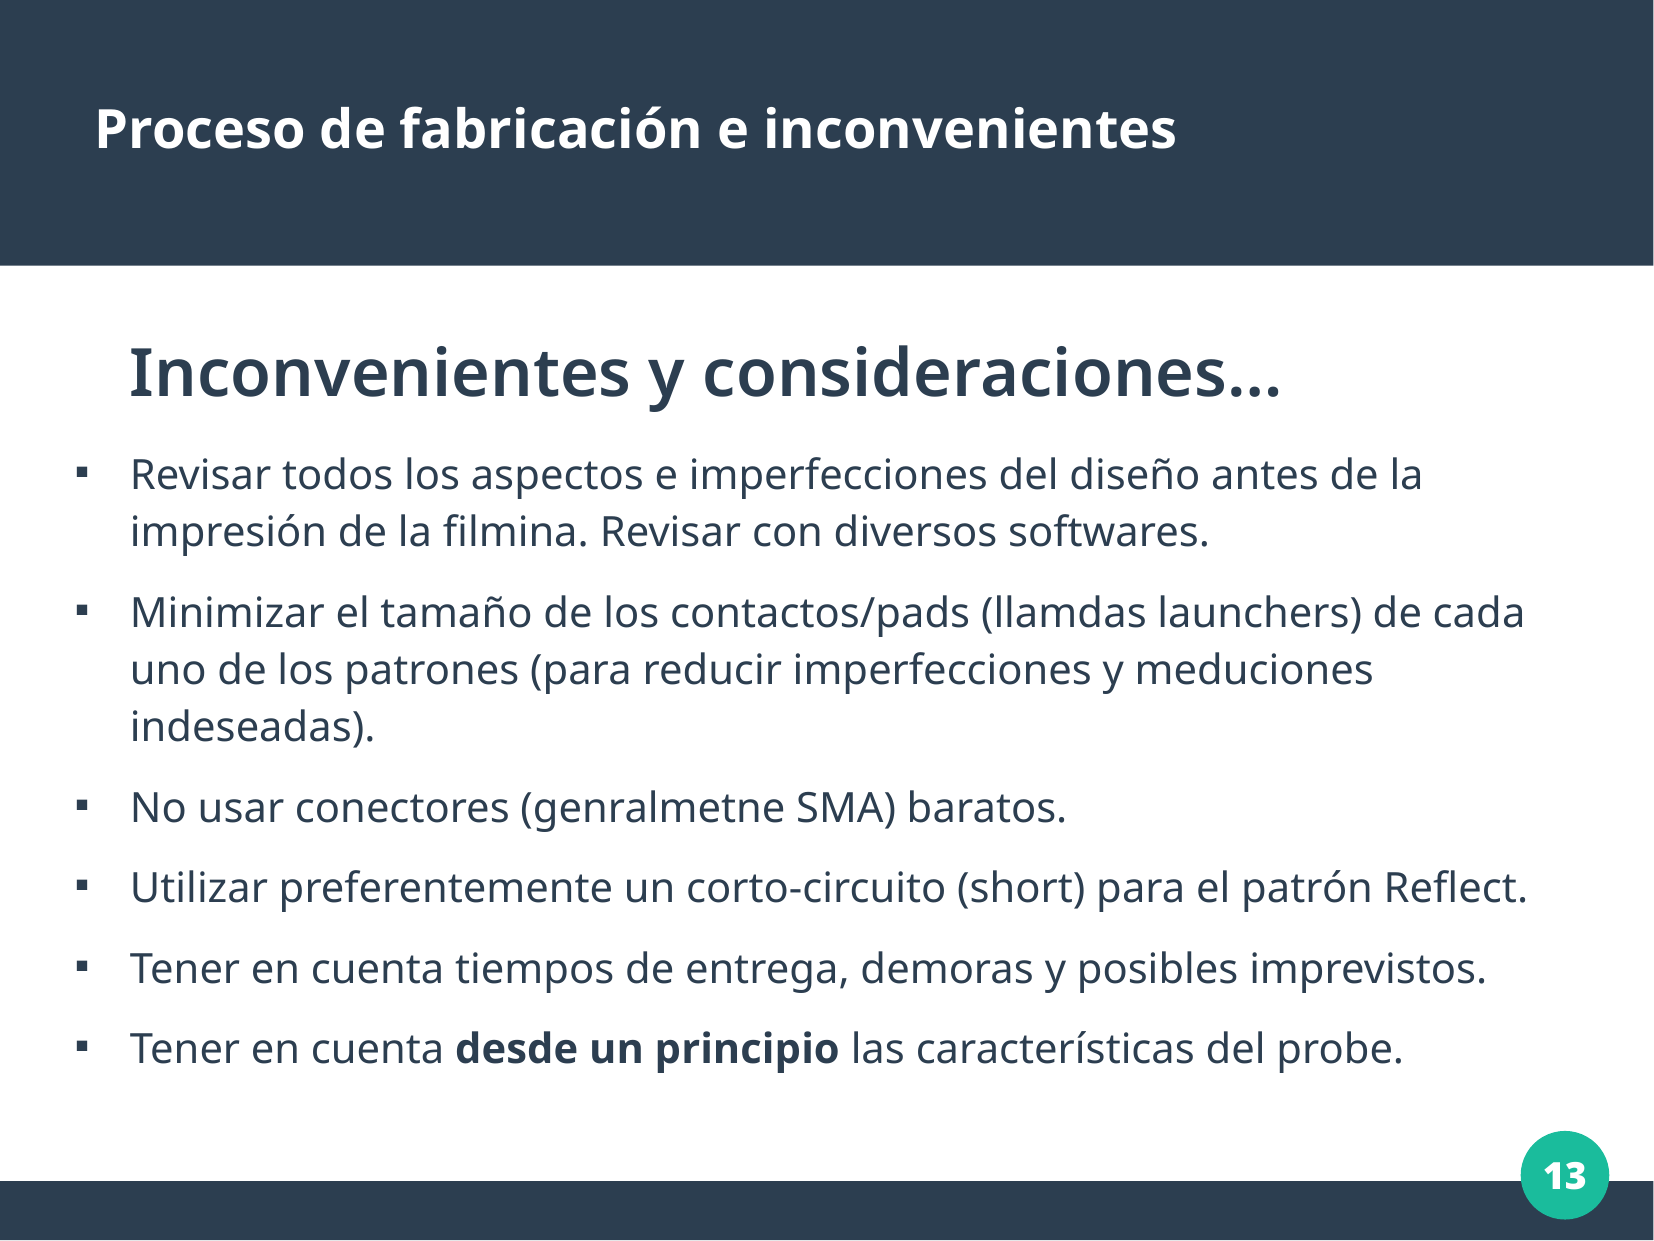

# Proceso de fabricación e inconvenientes
Inconvenientes y consideraciones…
Revisar todos los aspectos e imperfecciones del diseño antes de la impresión de la filmina. Revisar con diversos softwares.
Minimizar el tamaño de los contactos/pads (llamdas launchers) de cada uno de los patrones (para reducir imperfecciones y meduciones indeseadas).
No usar conectores (genralmetne SMA) baratos.
Utilizar preferentemente un corto-circuito (short) para el patrón Reflect.
Tener en cuenta tiempos de entrega, demoras y posibles imprevistos.
Tener en cuenta desde un principio las características del probe.
13